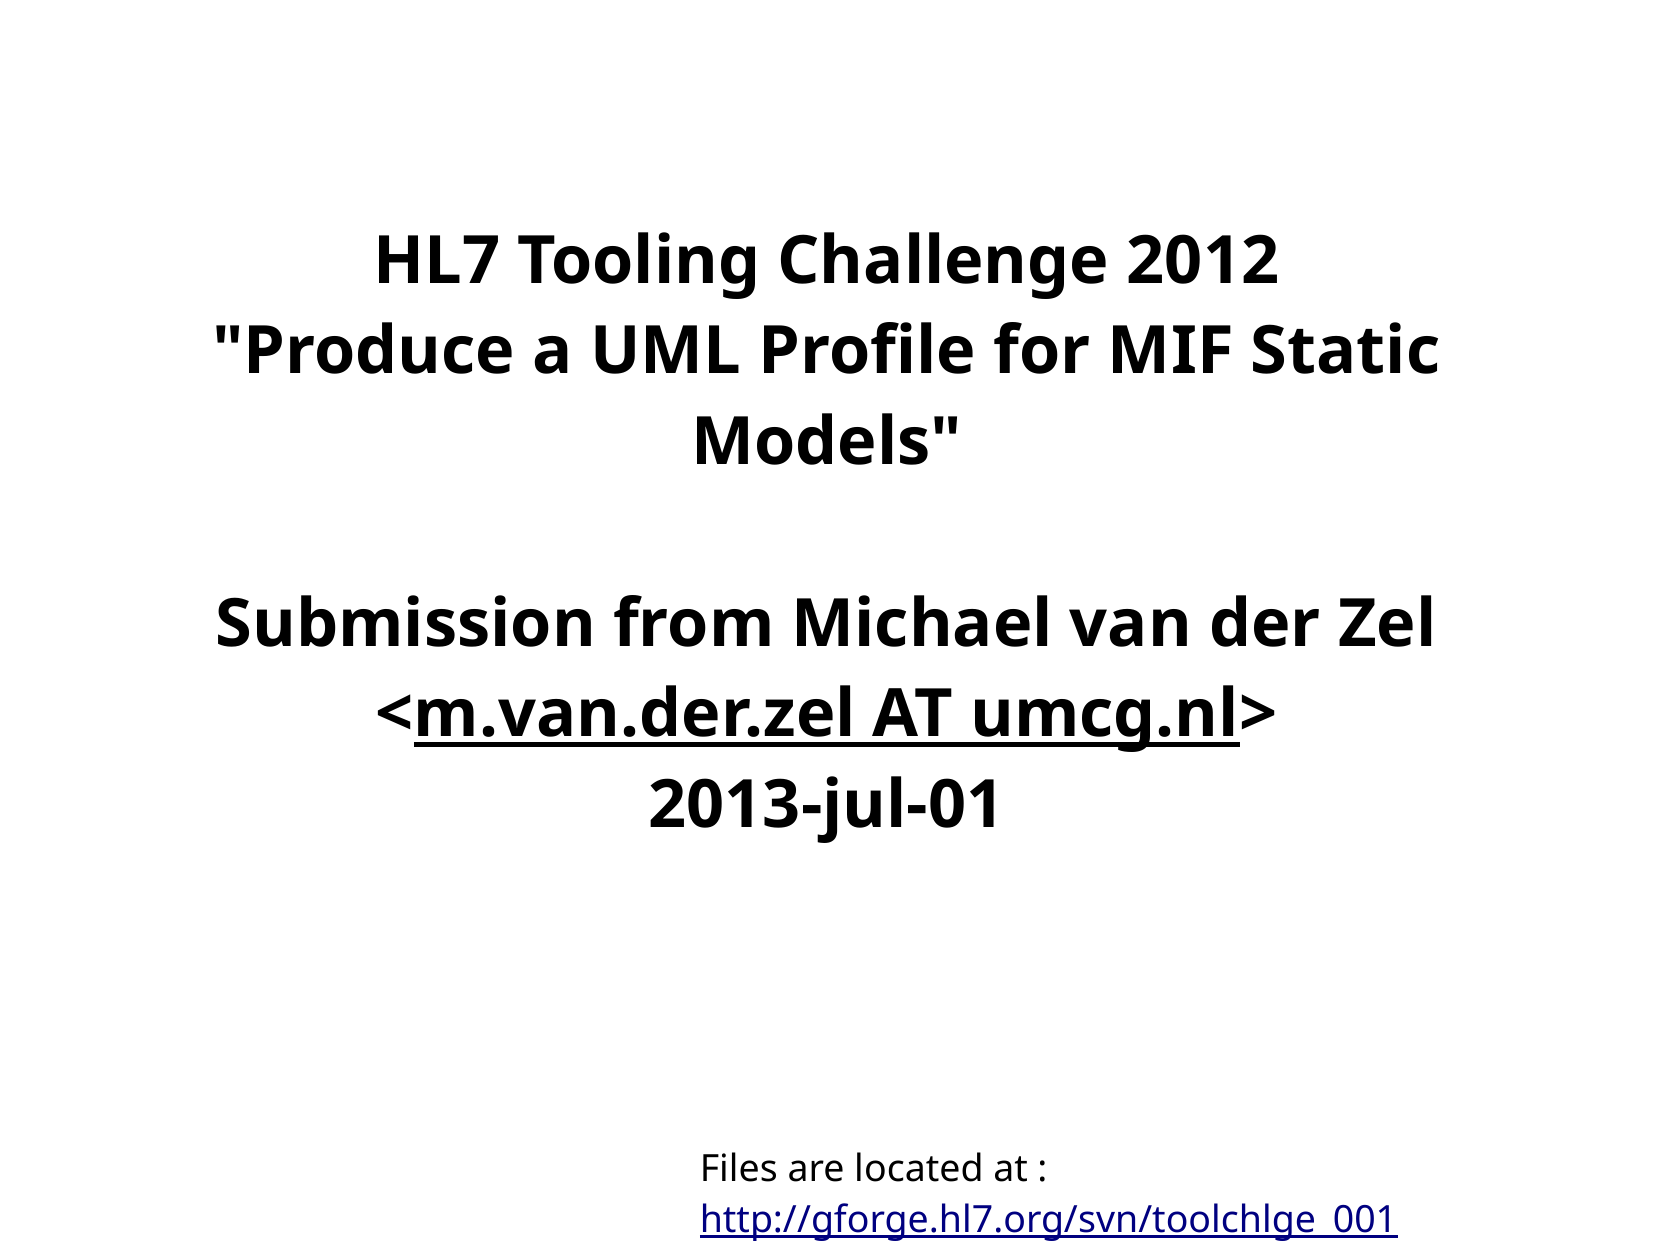

# HL7 Tooling Challenge 2012
"Produce a UML Profile for MIF Static Models"
Submission from Michael van der Zel
<m.van.der.zel AT umcg.nl>
2013-jul-01
Files are located at : http://gforge.hl7.org/svn/toolchlge_001